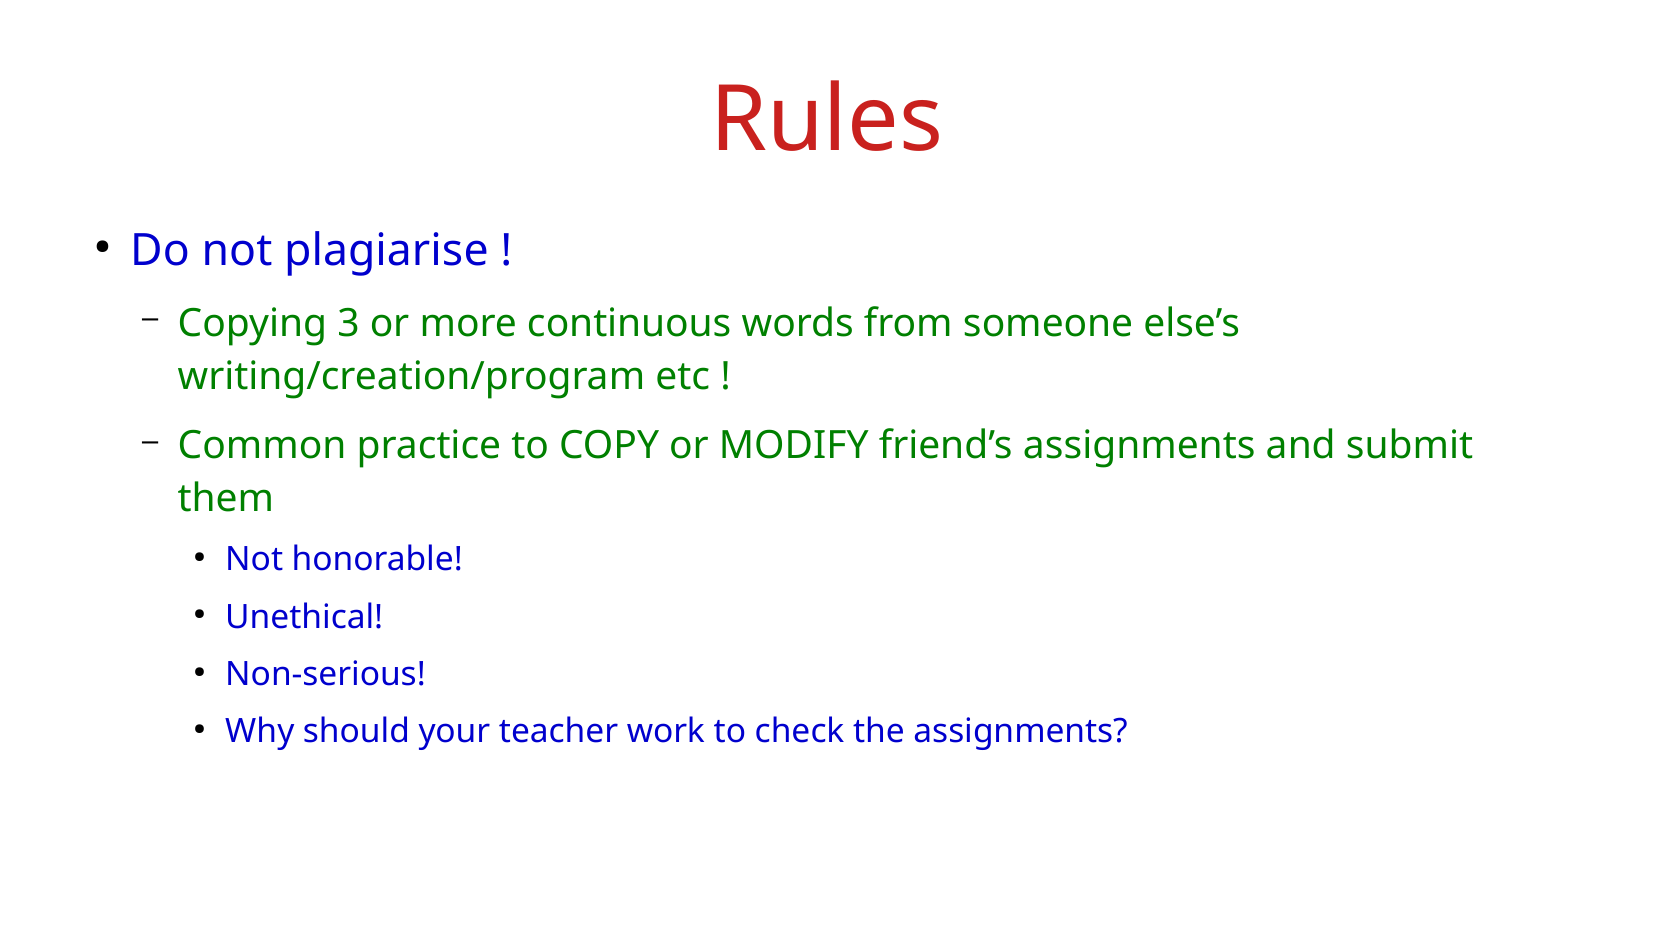

# Rules
Do not plagiarise !
Copying 3 or more continuous words from someone else’s writing/creation/program etc !
Common practice to COPY or MODIFY friend’s assignments and submit them
Not honorable!
Unethical!
Non-serious!
Why should your teacher work to check the assignments?